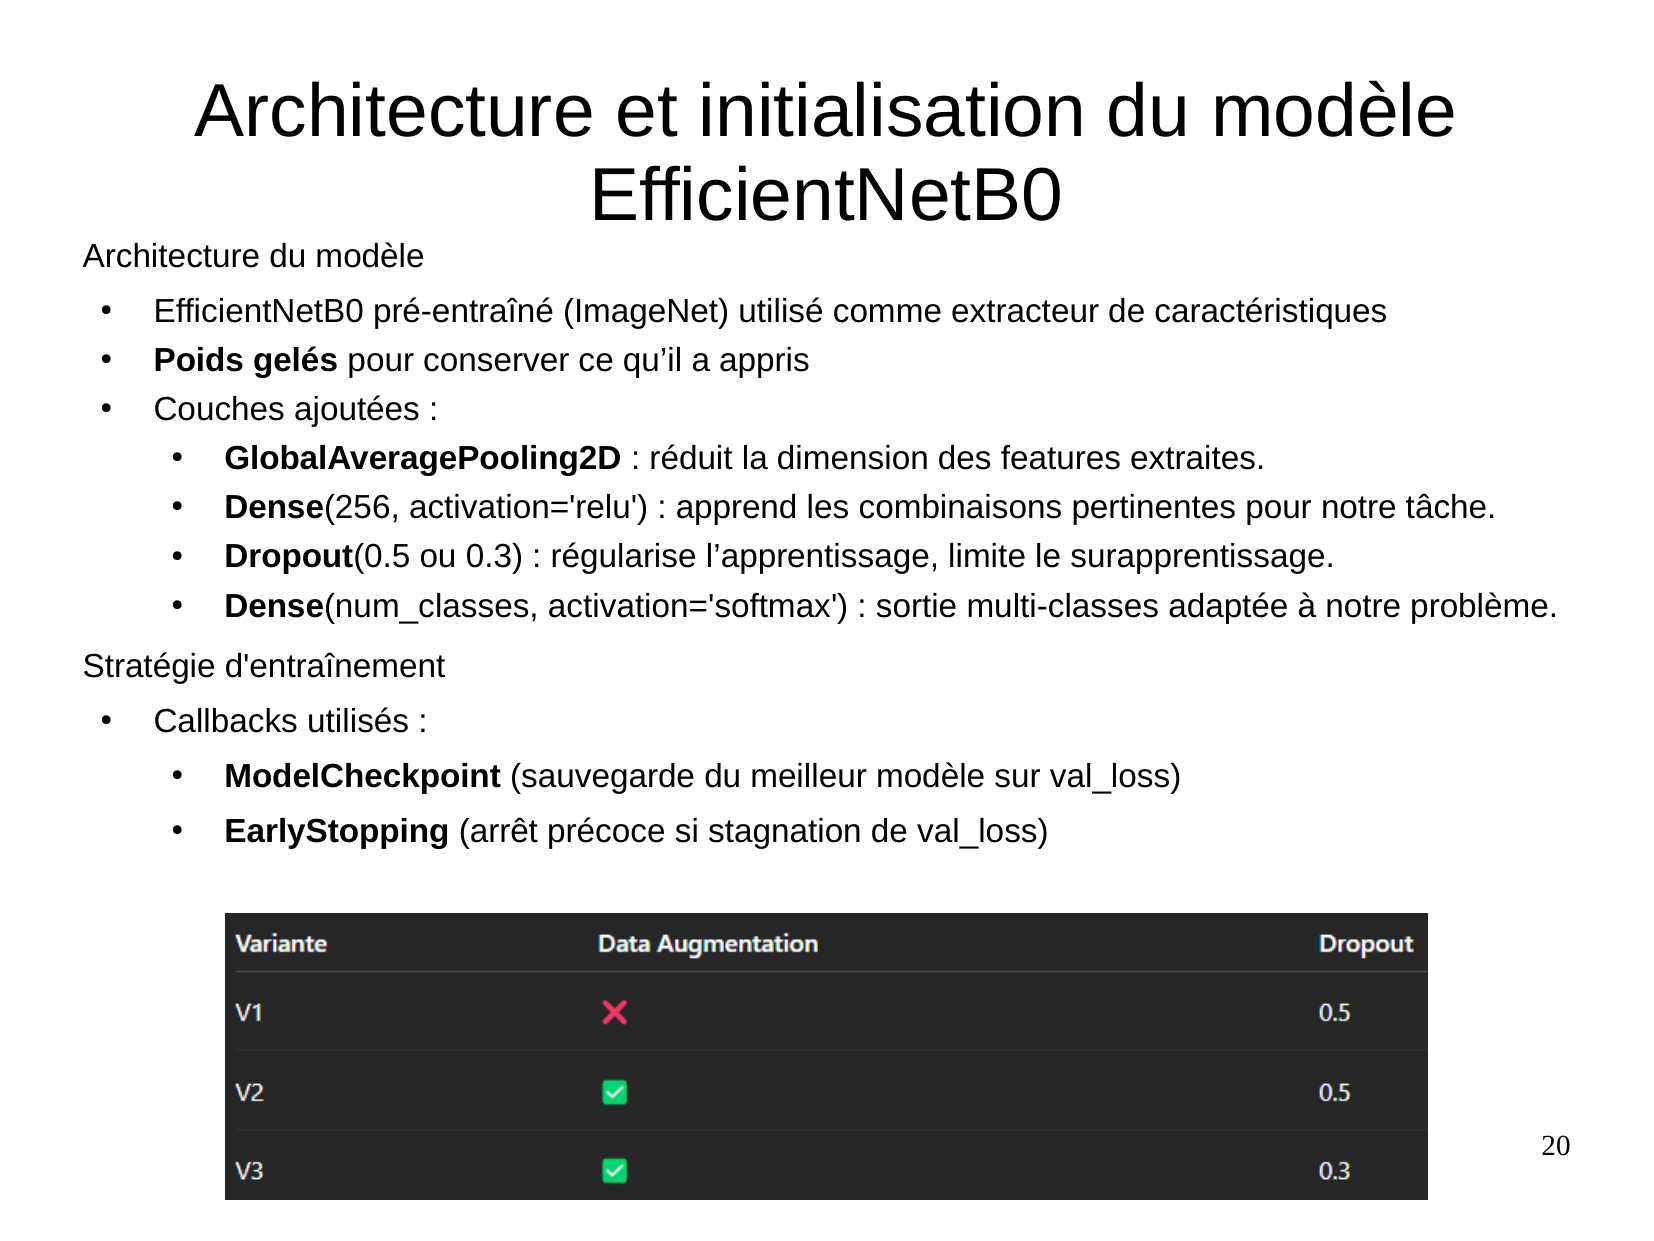

# Architecture et initialisation du modèle EfficientNetB0
Architecture du modèle
EfficientNetB0 pré-entraîné (ImageNet) utilisé comme extracteur de caractéristiques
Poids gelés pour conserver ce qu’il a appris
Couches ajoutées :
GlobalAveragePooling2D : réduit la dimension des features extraites.
Dense(256, activation='relu') : apprend les combinaisons pertinentes pour notre tâche.
Dropout(0.5 ou 0.3) : régularise l’apprentissage, limite le surapprentissage.
Dense(num_classes, activation='softmax') : sortie multi-classes adaptée à notre problème.
Stratégie d'entraînement
Callbacks utilisés :
ModelCheckpoint (sauvegarde du meilleur modèle sur val_loss)
EarlyStopping (arrêt précoce si stagnation de val_loss)
20